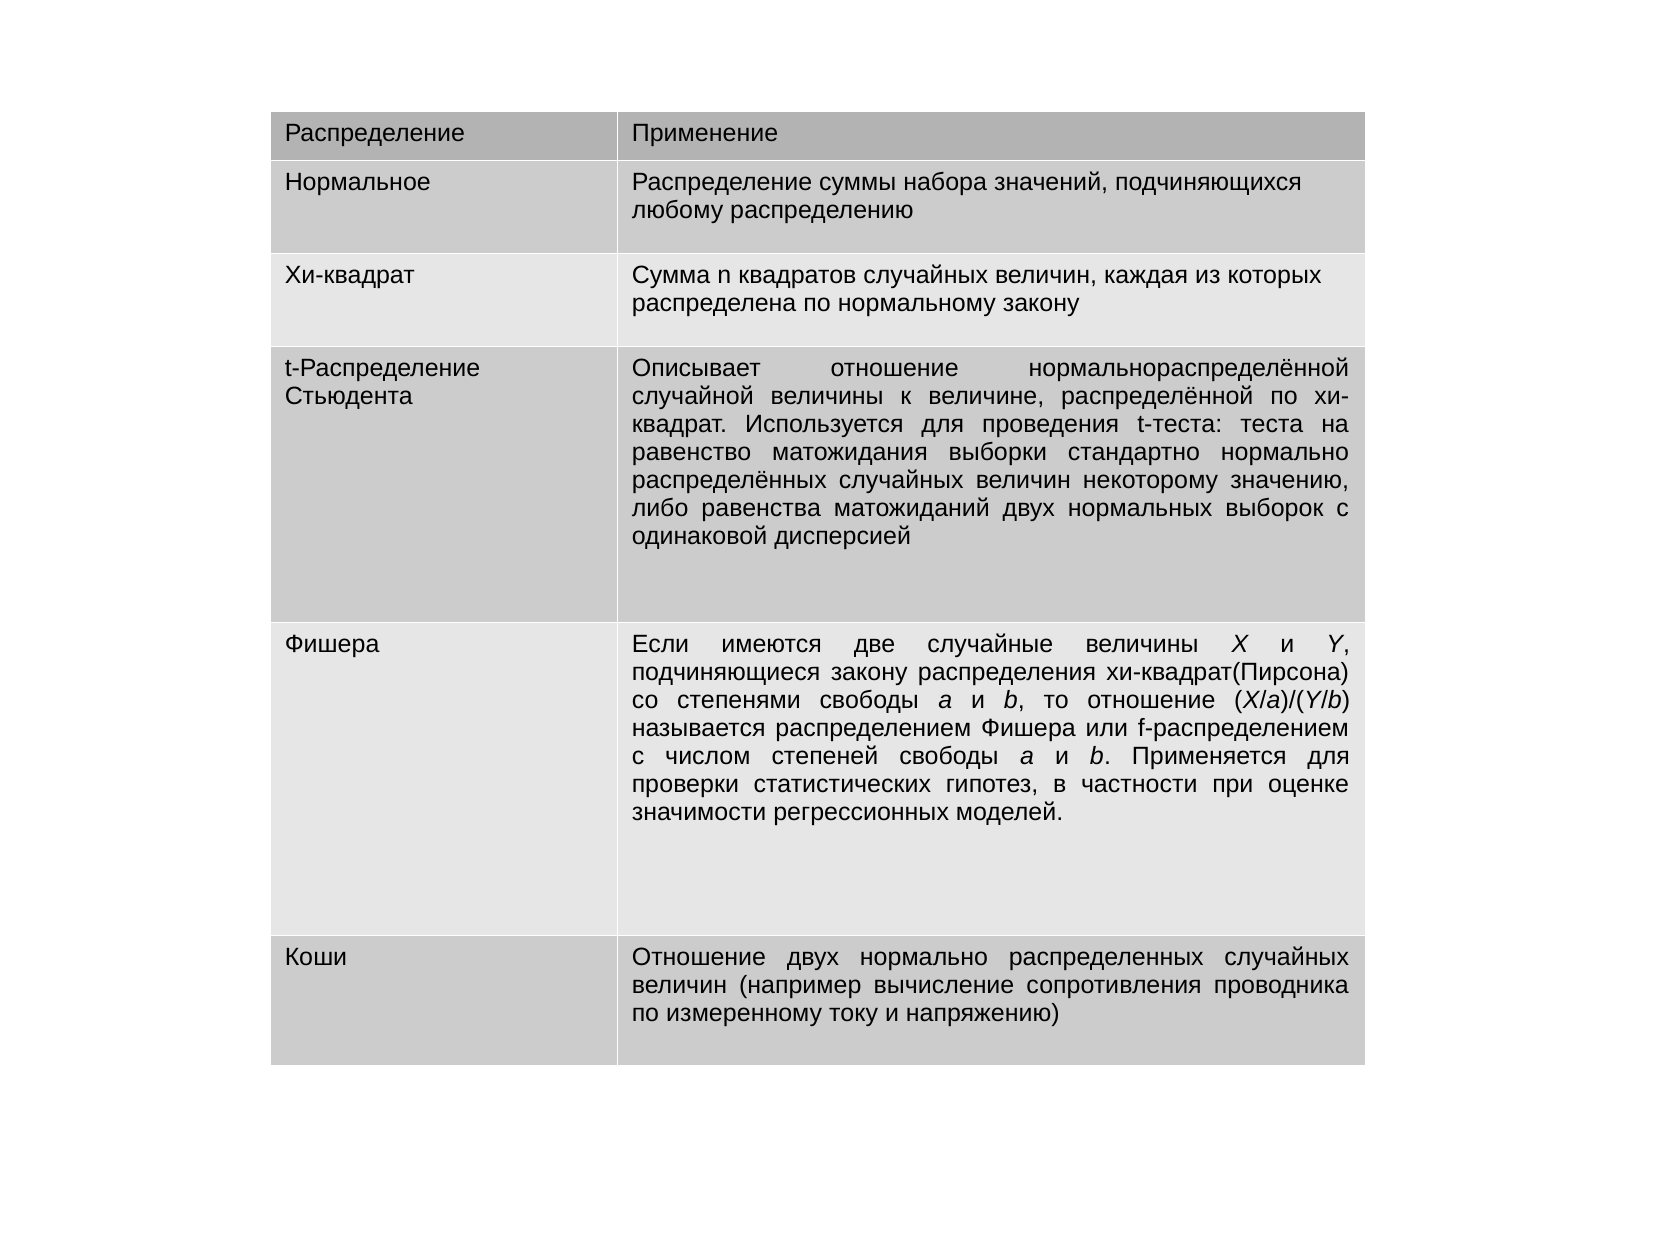

| Распределение | Применение |
| --- | --- |
| Нормальное | Распределение суммы набора значений, подчиняющихся любому распределению |
| Хи-квадрат | Сумма n квадратов случайных величин, каждая из которых распределена по нормальному закону |
| t-Распределение Стьюдента | Описывает отношение нормальнораспределённой случайной величины к величине, распределённой по хи-квадрат. Используется для проведения t-теста: теста на равенство матожидания выборки стандартно нормально распределённых случайных величин некоторому значению, либо равенства матожиданий двух нормальных выборок с одинаковой дисперсией |
| Фишера | Если имеются две случайные величины X и Y, подчиняющиеся закону распределения хи-квадрат(Пирсона) со степенями свободы a и b, то отношение (X/a)/(Y/b) называется распределением Фишера или f-распределением с числом степеней свободы a и b. Применяется для проверки статистических гипотез, в частности при оценке значимости регрессионных моделей. |
| Коши | Отношение двух нормально распределенных случайных величин (например вычисление сопротивления проводника по измеренному току и напряжению) |